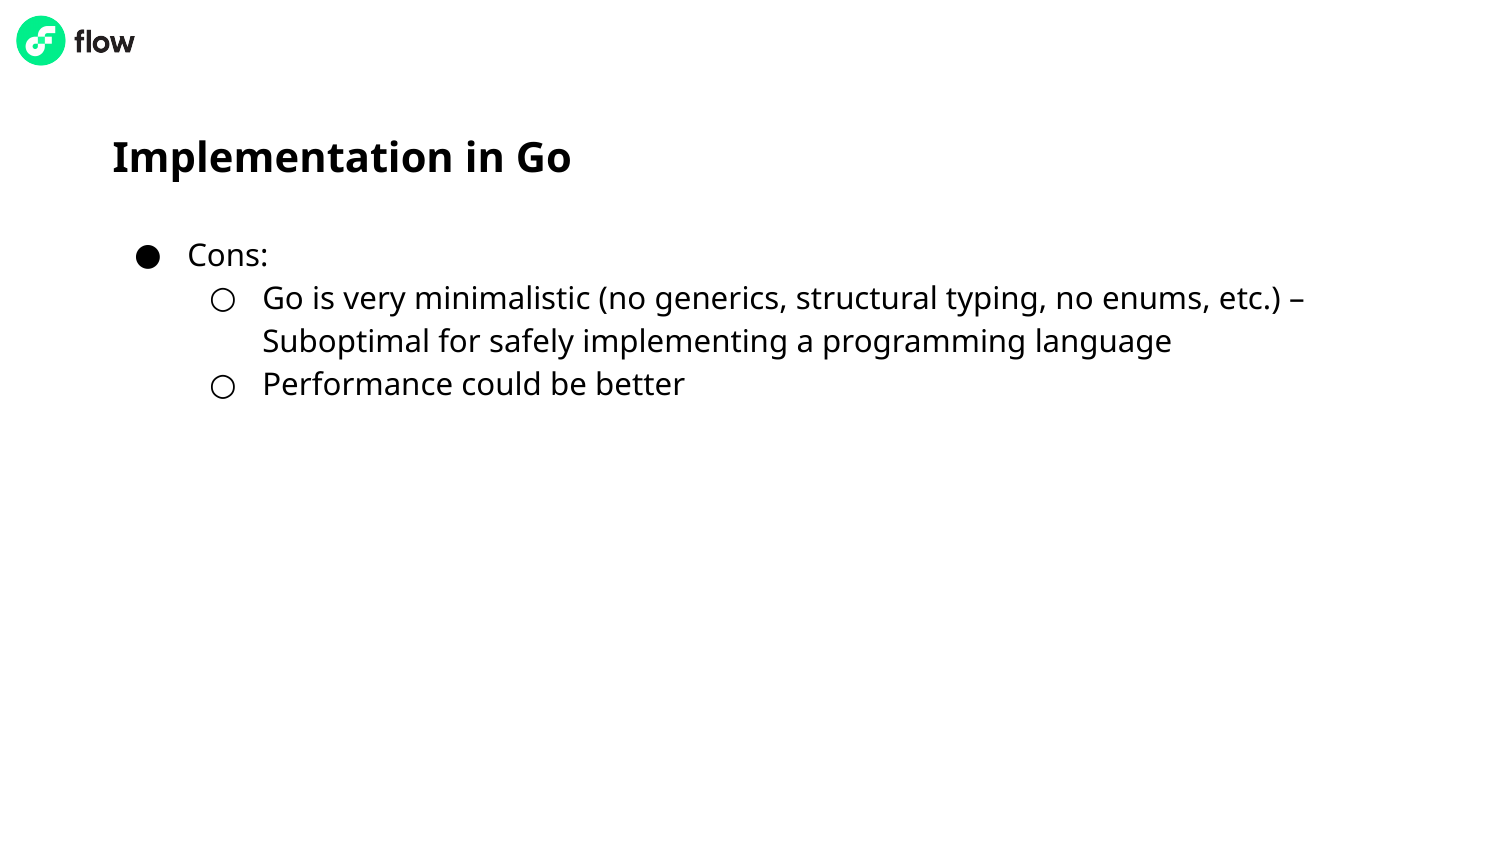

Implementation in Go
Cons:
Go is very minimalistic (no generics, structural typing, no enums, etc.) –
Suboptimal for safely implementing a programming language
Performance could be better